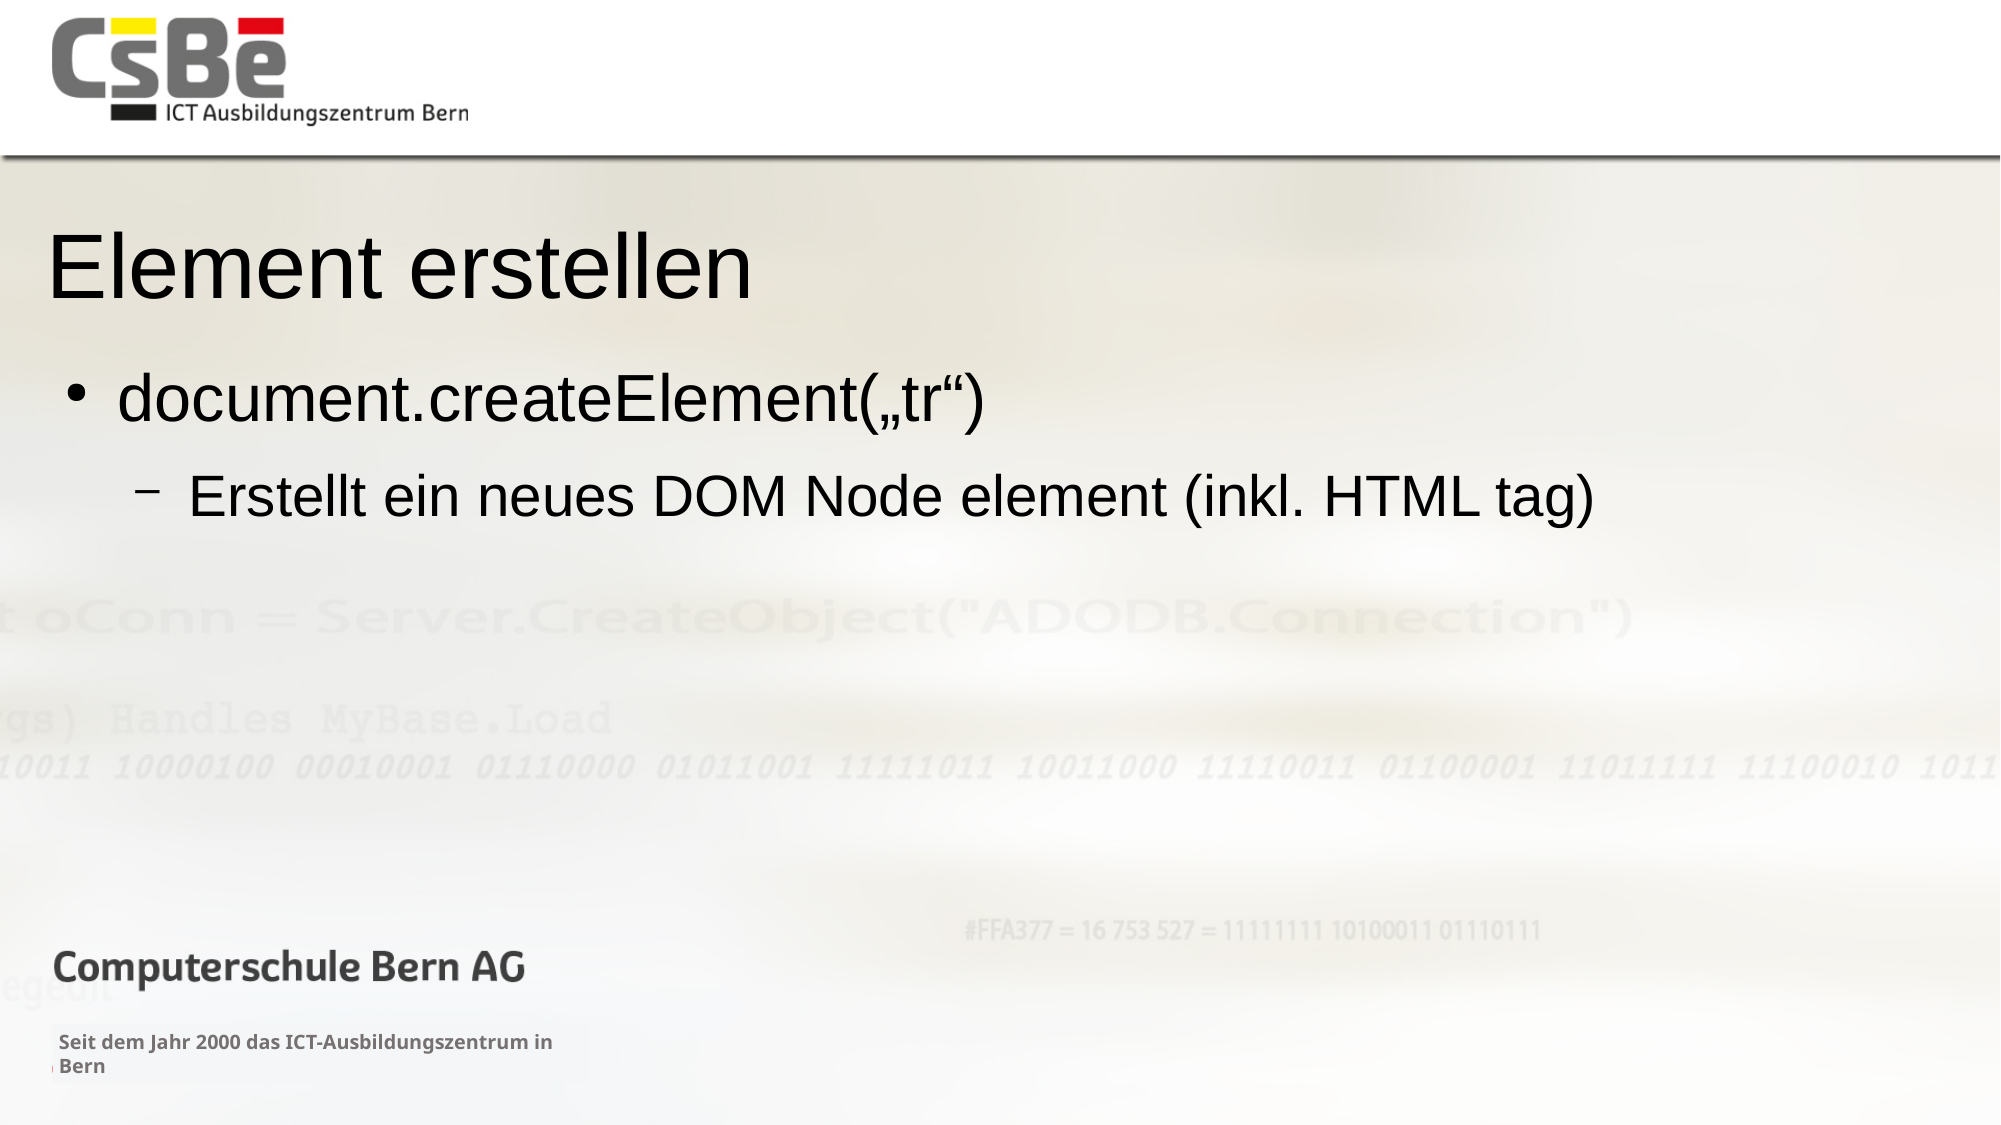

Element erstellen
# document.createElement(„tr“)
Erstellt ein neues DOM Node element (inkl. HTML tag)